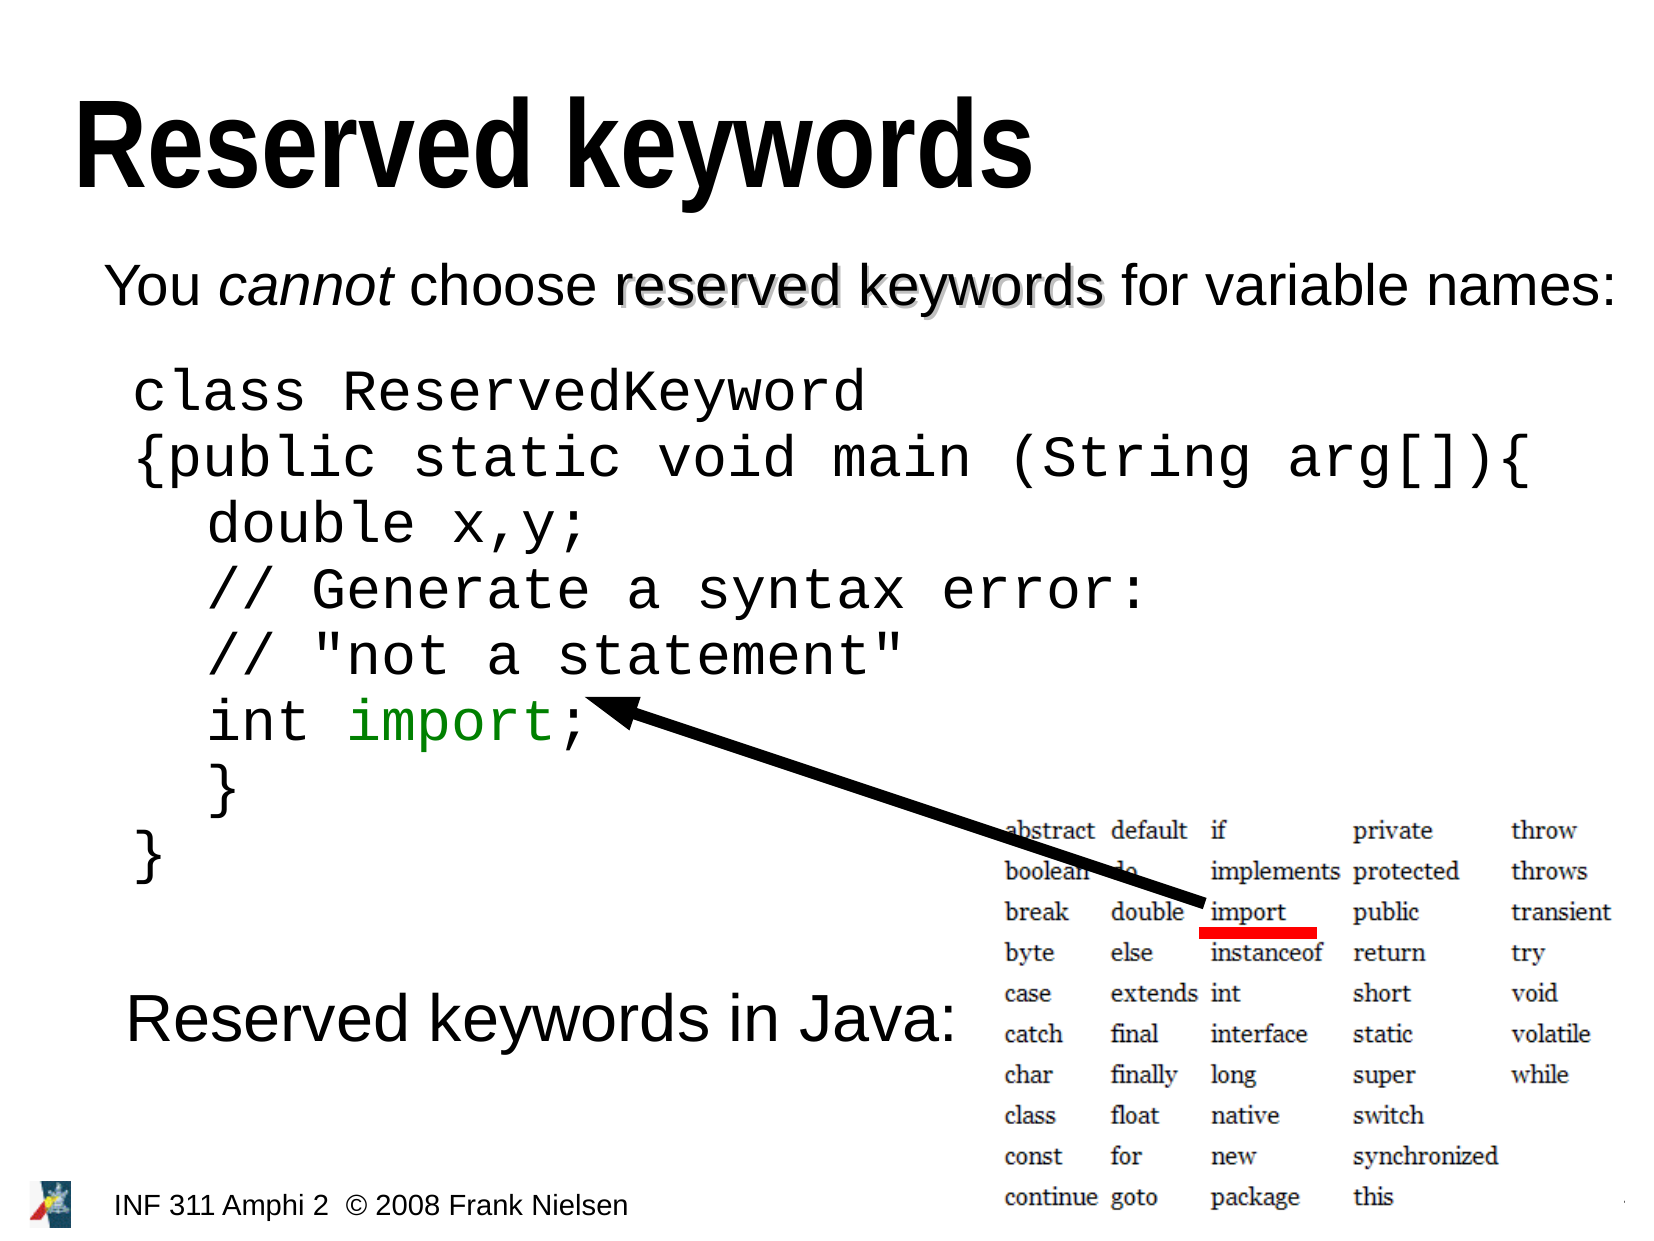

Reserved keywords
You cannot choose reserved keywords for variable names:
class ReservedKeyword
{public static void main (String arg[]){
	double x,y;
	// Generate a syntax error:
	// "not a statement"
	int import;
	}
}
Reserved keywords in Java: